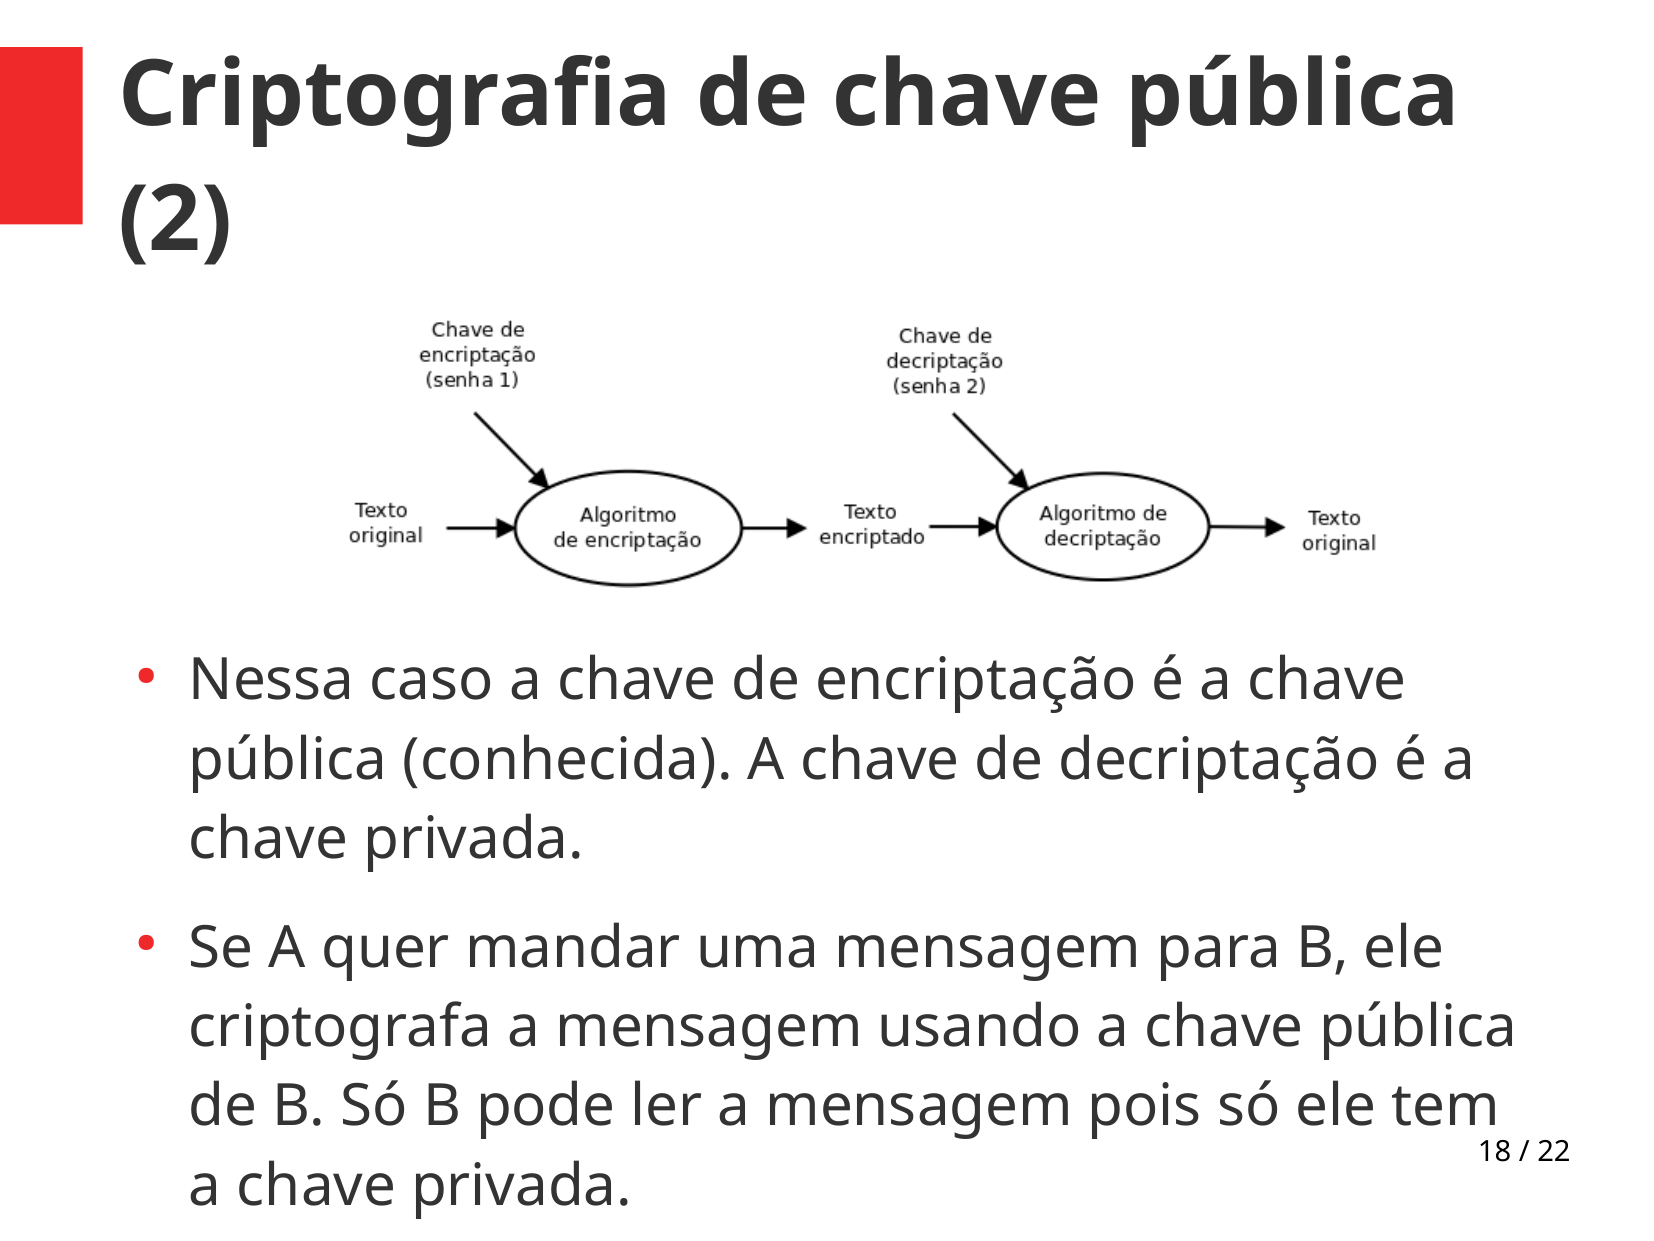

# Criptografia de chave pública (2)
Nessa caso a chave de encriptação é a chave pública (conhecida). A chave de decriptação é a chave privada.
Se A quer mandar uma mensagem para B, ele criptografa a mensagem usando a chave pública de B. Só B pode ler a mensagem pois só ele tem a chave privada.
18